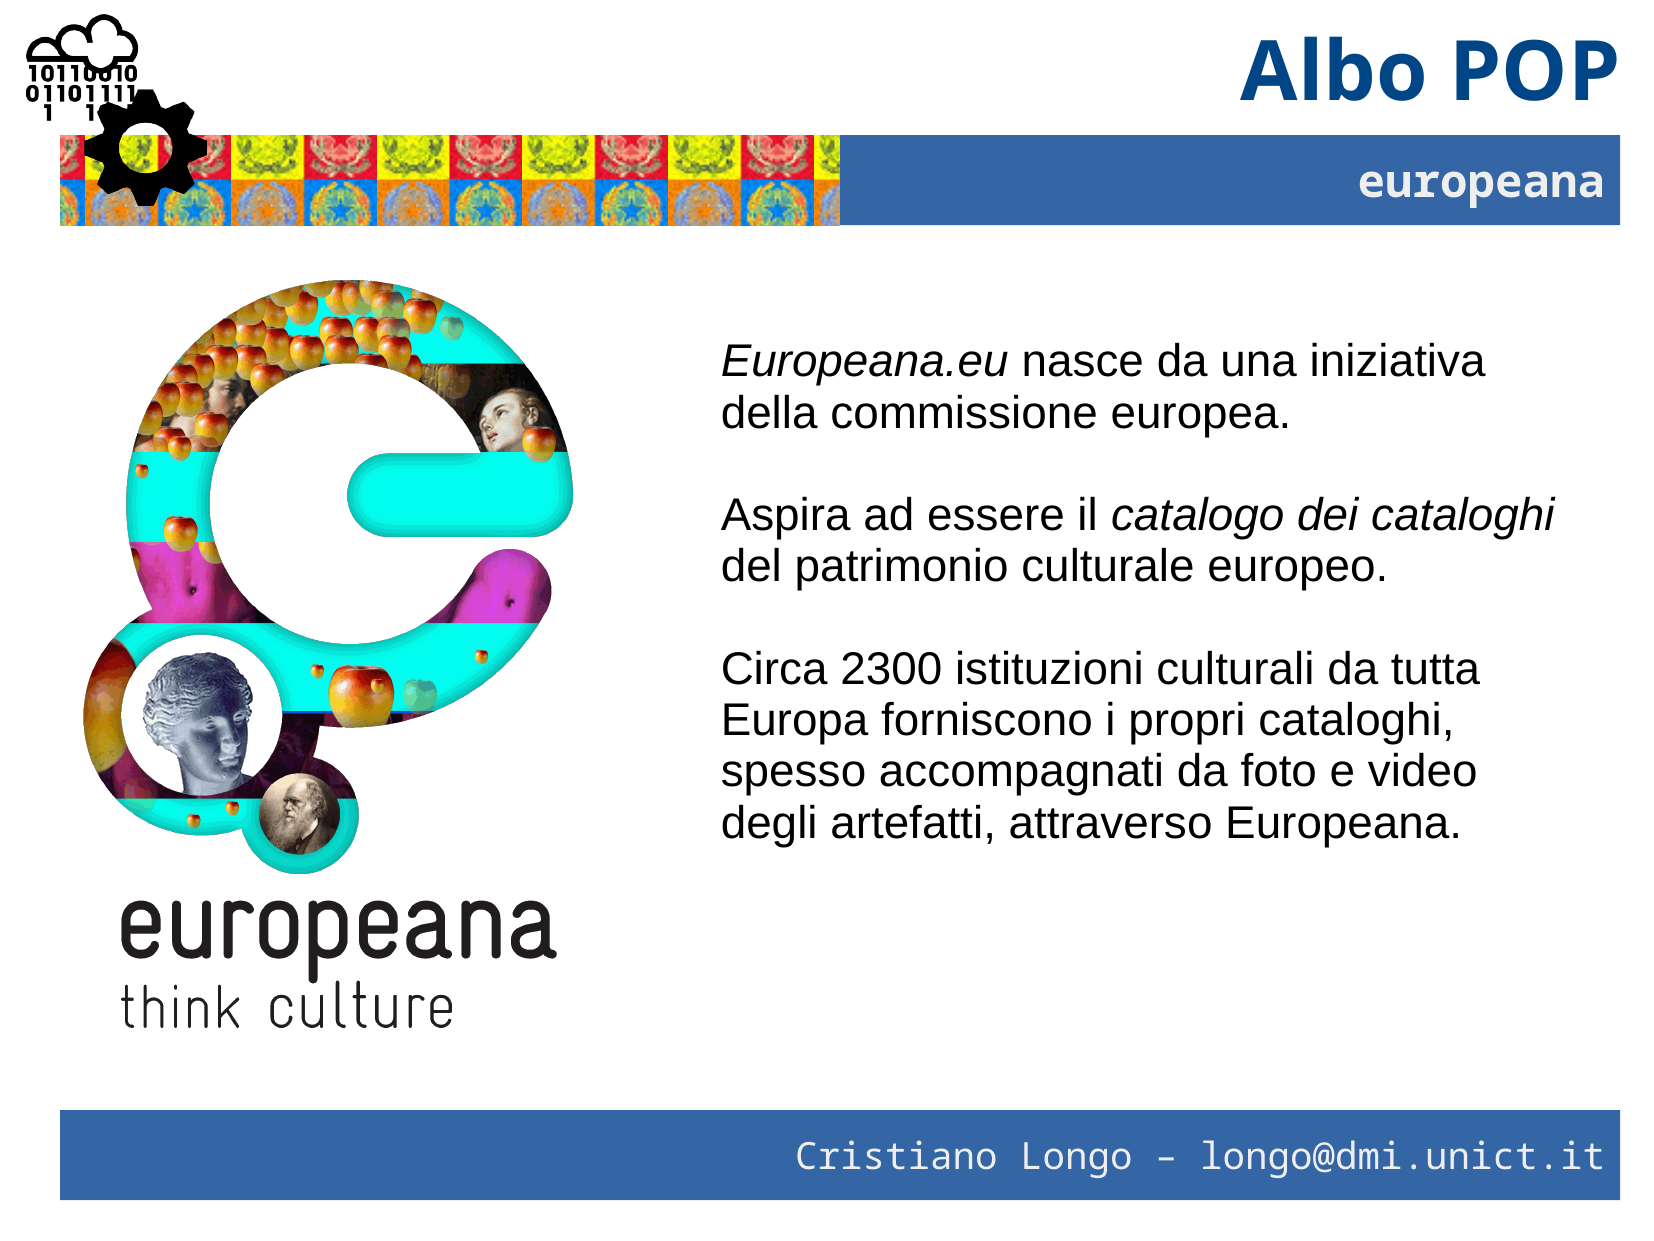

Albo POP
europeana
Europeana.eu nasce da una iniziativa della commissione europea.
Aspira ad essere il catalogo dei cataloghi del patrimonio culturale europeo.
Circa 2300 istituzioni culturali da tutta Europa forniscono i propri cataloghi, spesso accompagnati da foto e video degli artefatti, attraverso Europeana.
Cristiano Longo – longo@dmi.unict.it